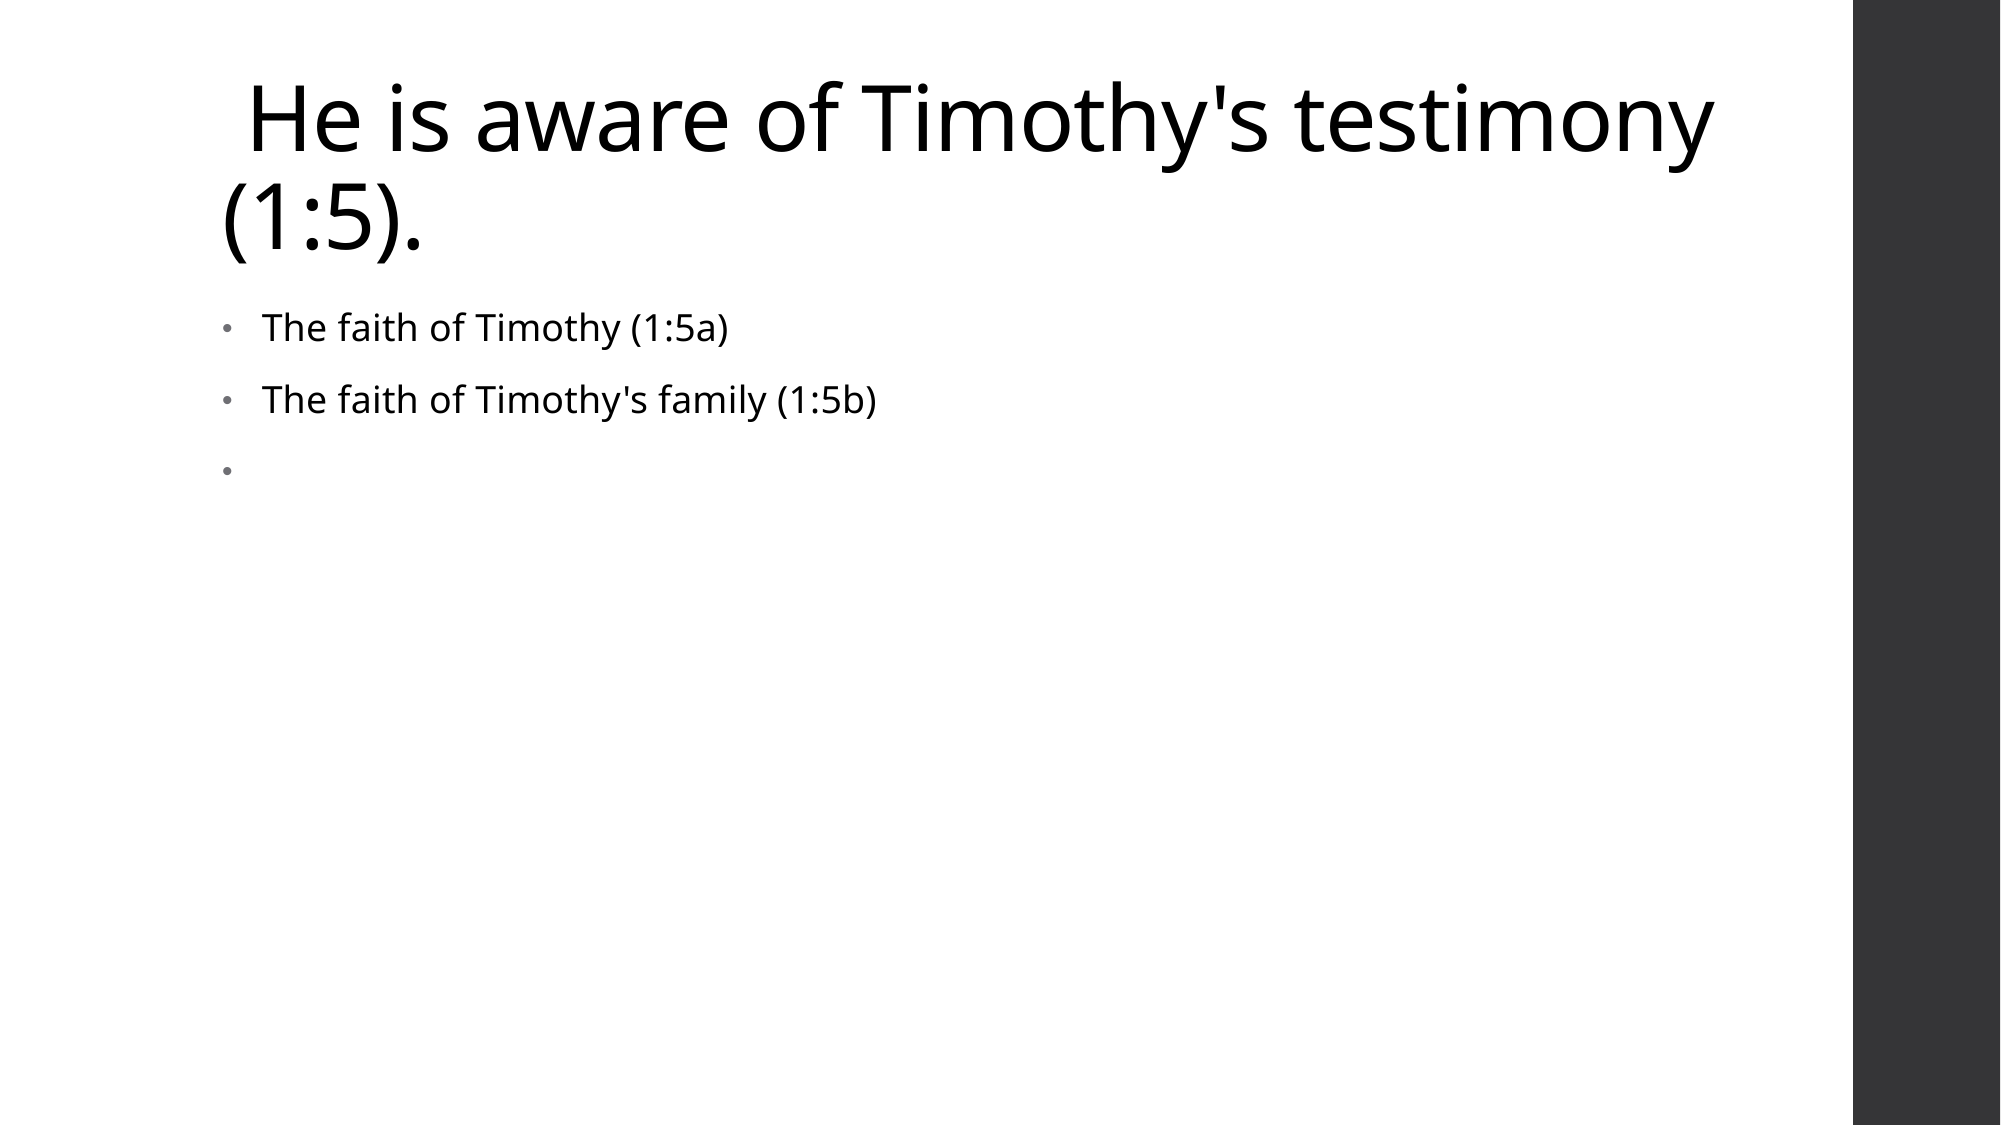

# He is aware of Timothy's testimony (1:5).
 The faith of Timothy (1:5a)
 The faith of Timothy's family (1:5b)